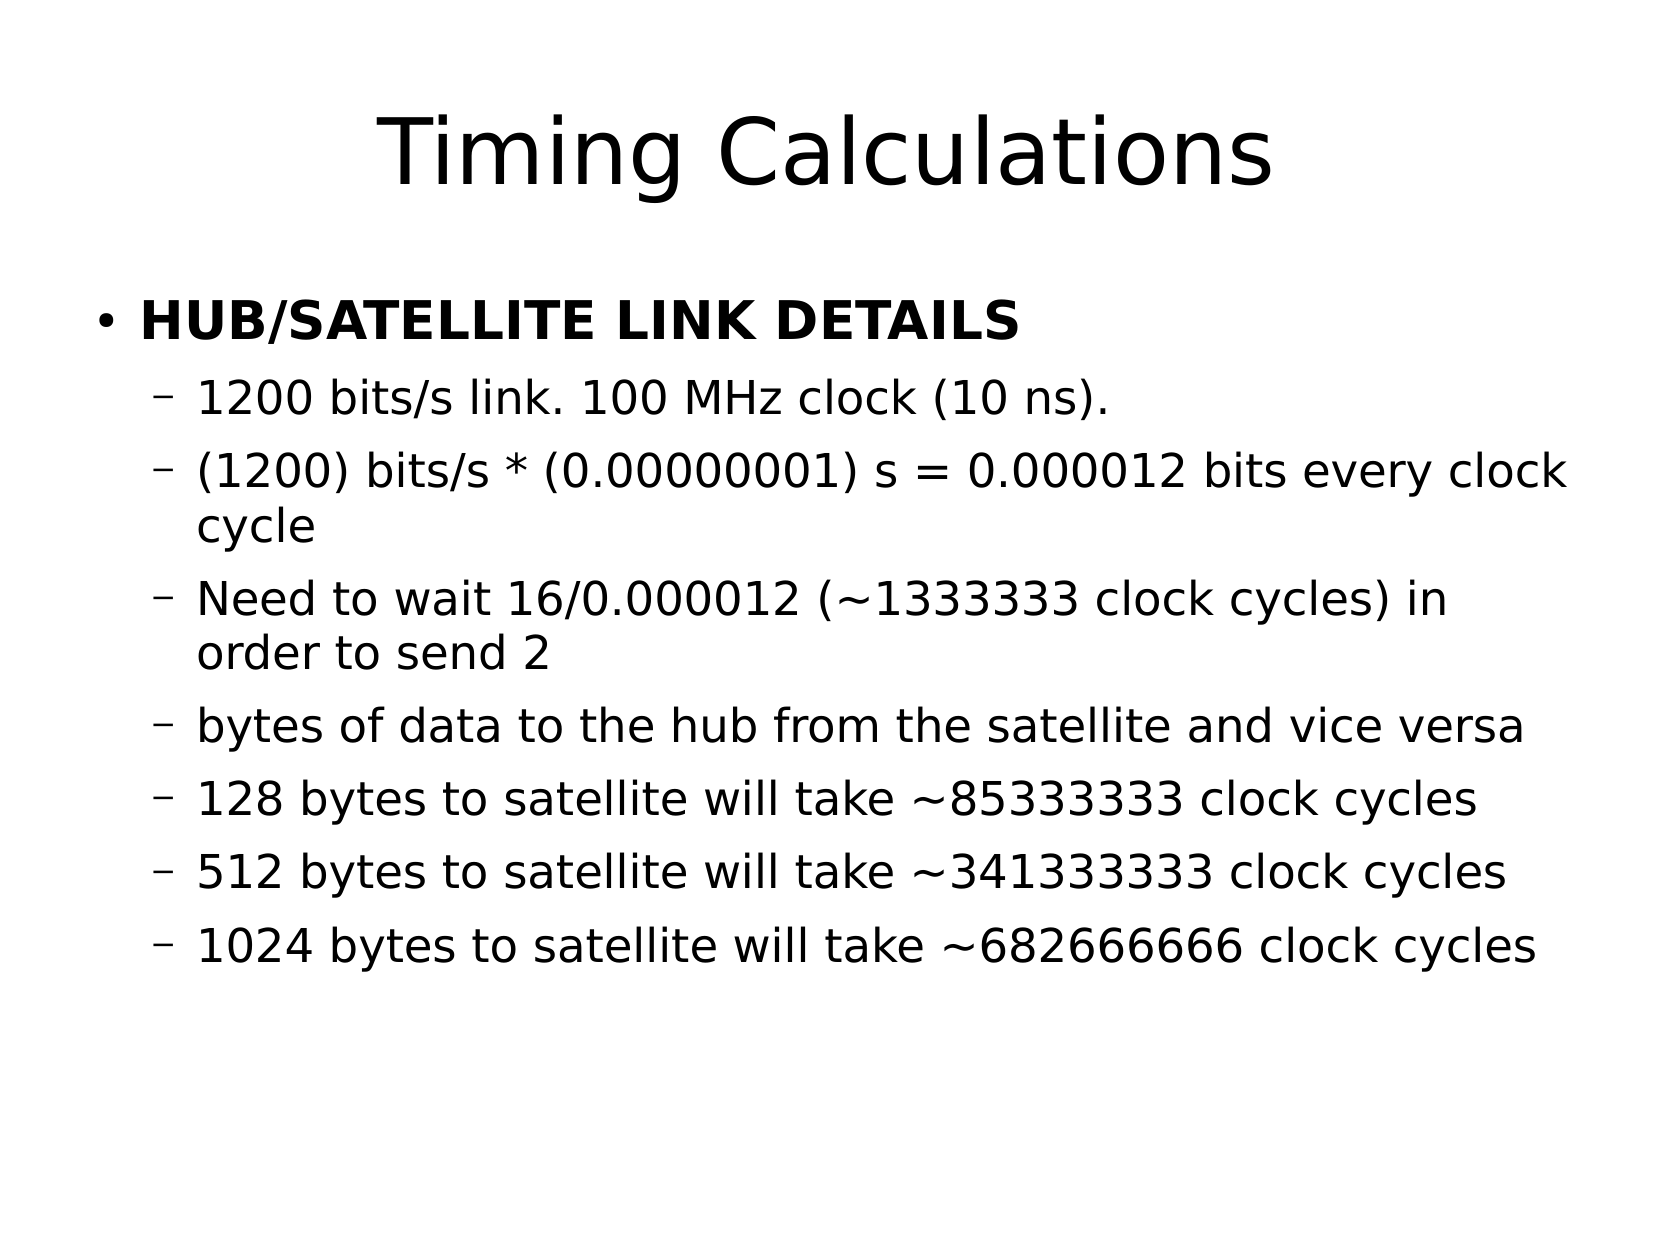

# Timing Calculations
HUB/SATELLITE LINK DETAILS
1200 bits/s link. 100 MHz clock (10 ns).
(1200) bits/s * (0.00000001) s = 0.000012 bits every clock cycle
Need to wait 16/0.000012 (~1333333 clock cycles) in order to send 2
bytes of data to the hub from the satellite and vice versa
128 bytes to satellite will take ~85333333 clock cycles
512 bytes to satellite will take ~341333333 clock cycles
1024 bytes to satellite will take ~682666666 clock cycles